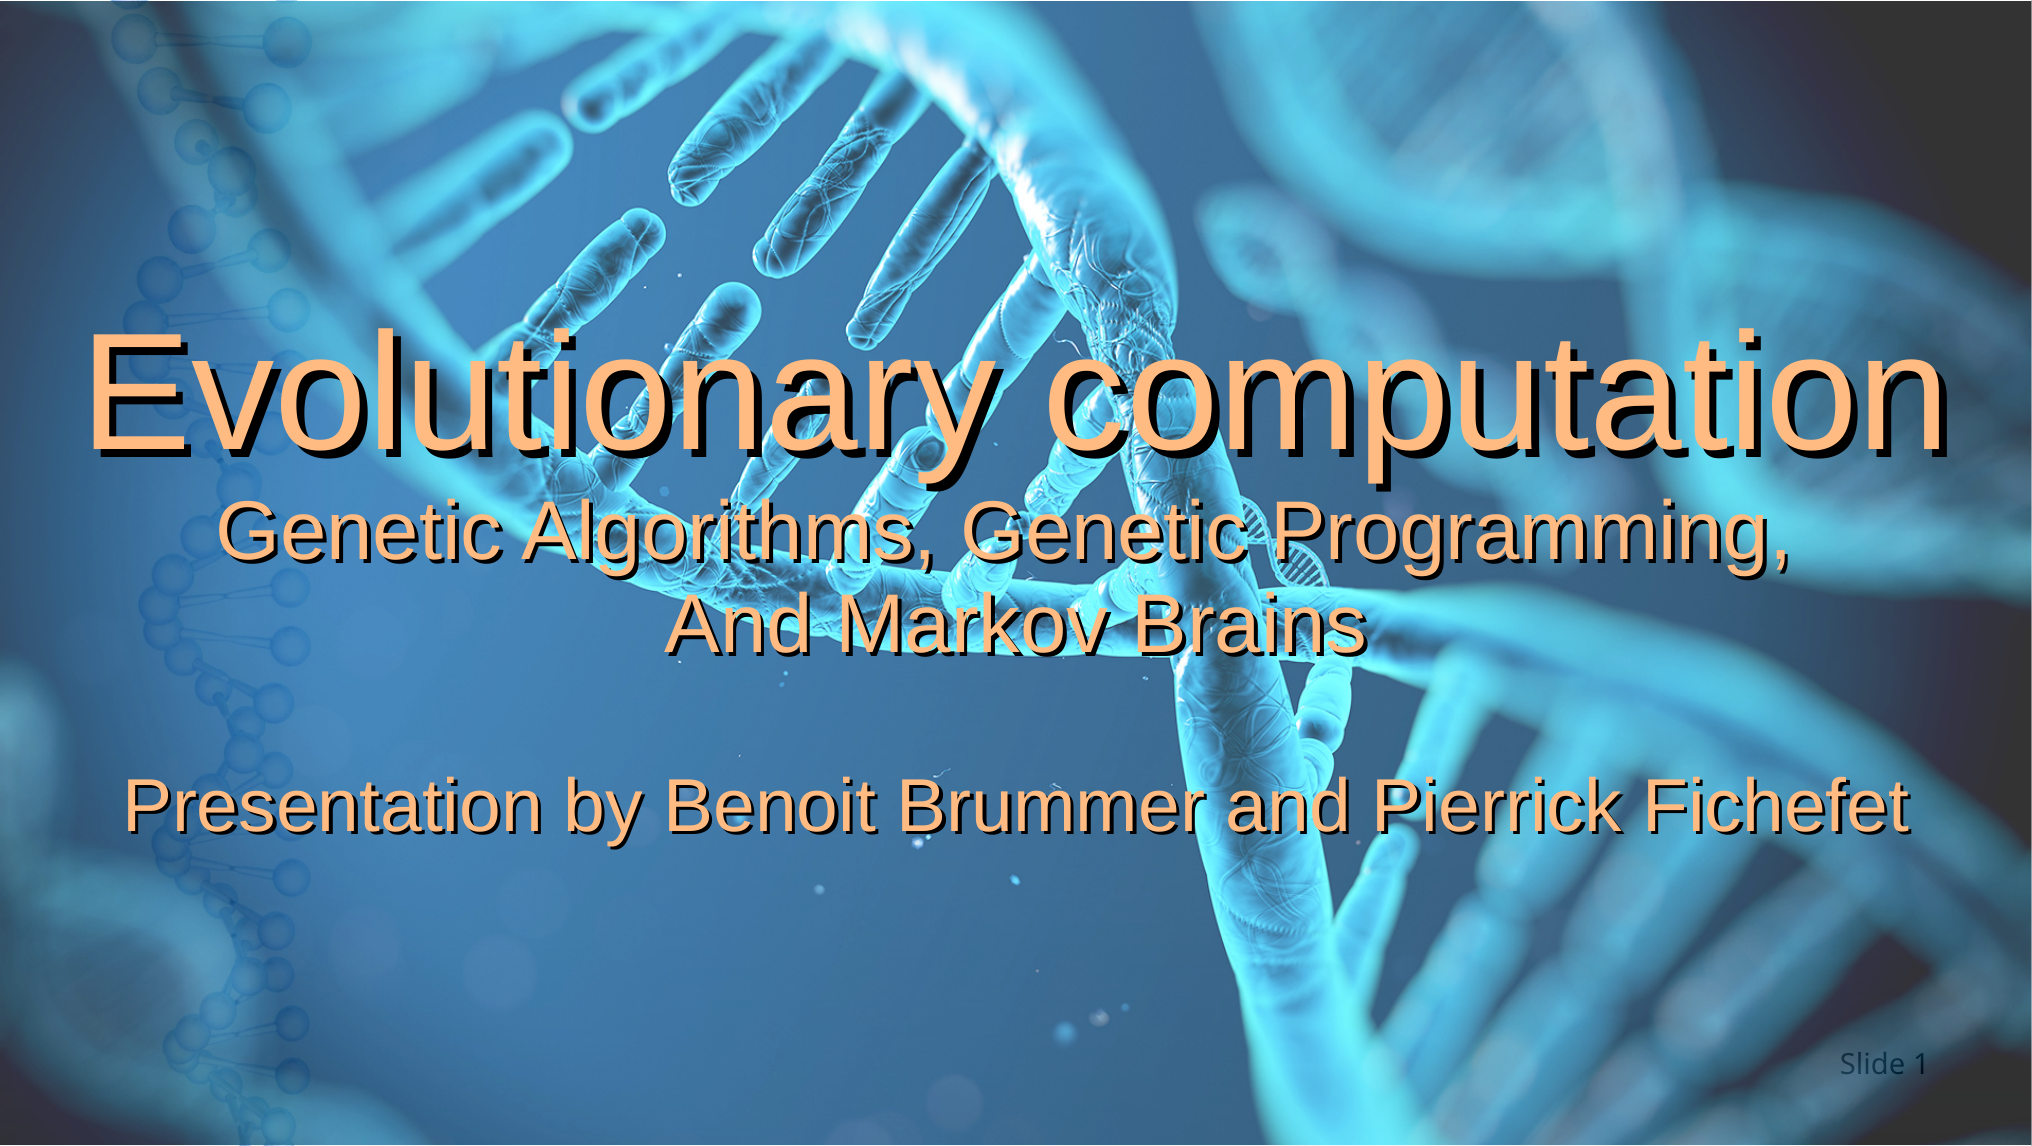

Evolutionary computation
Genetic Algorithms, Genetic Programming,
And Markov Brains
Presentation by Benoit Brummer and Pierrick Fichefet
1